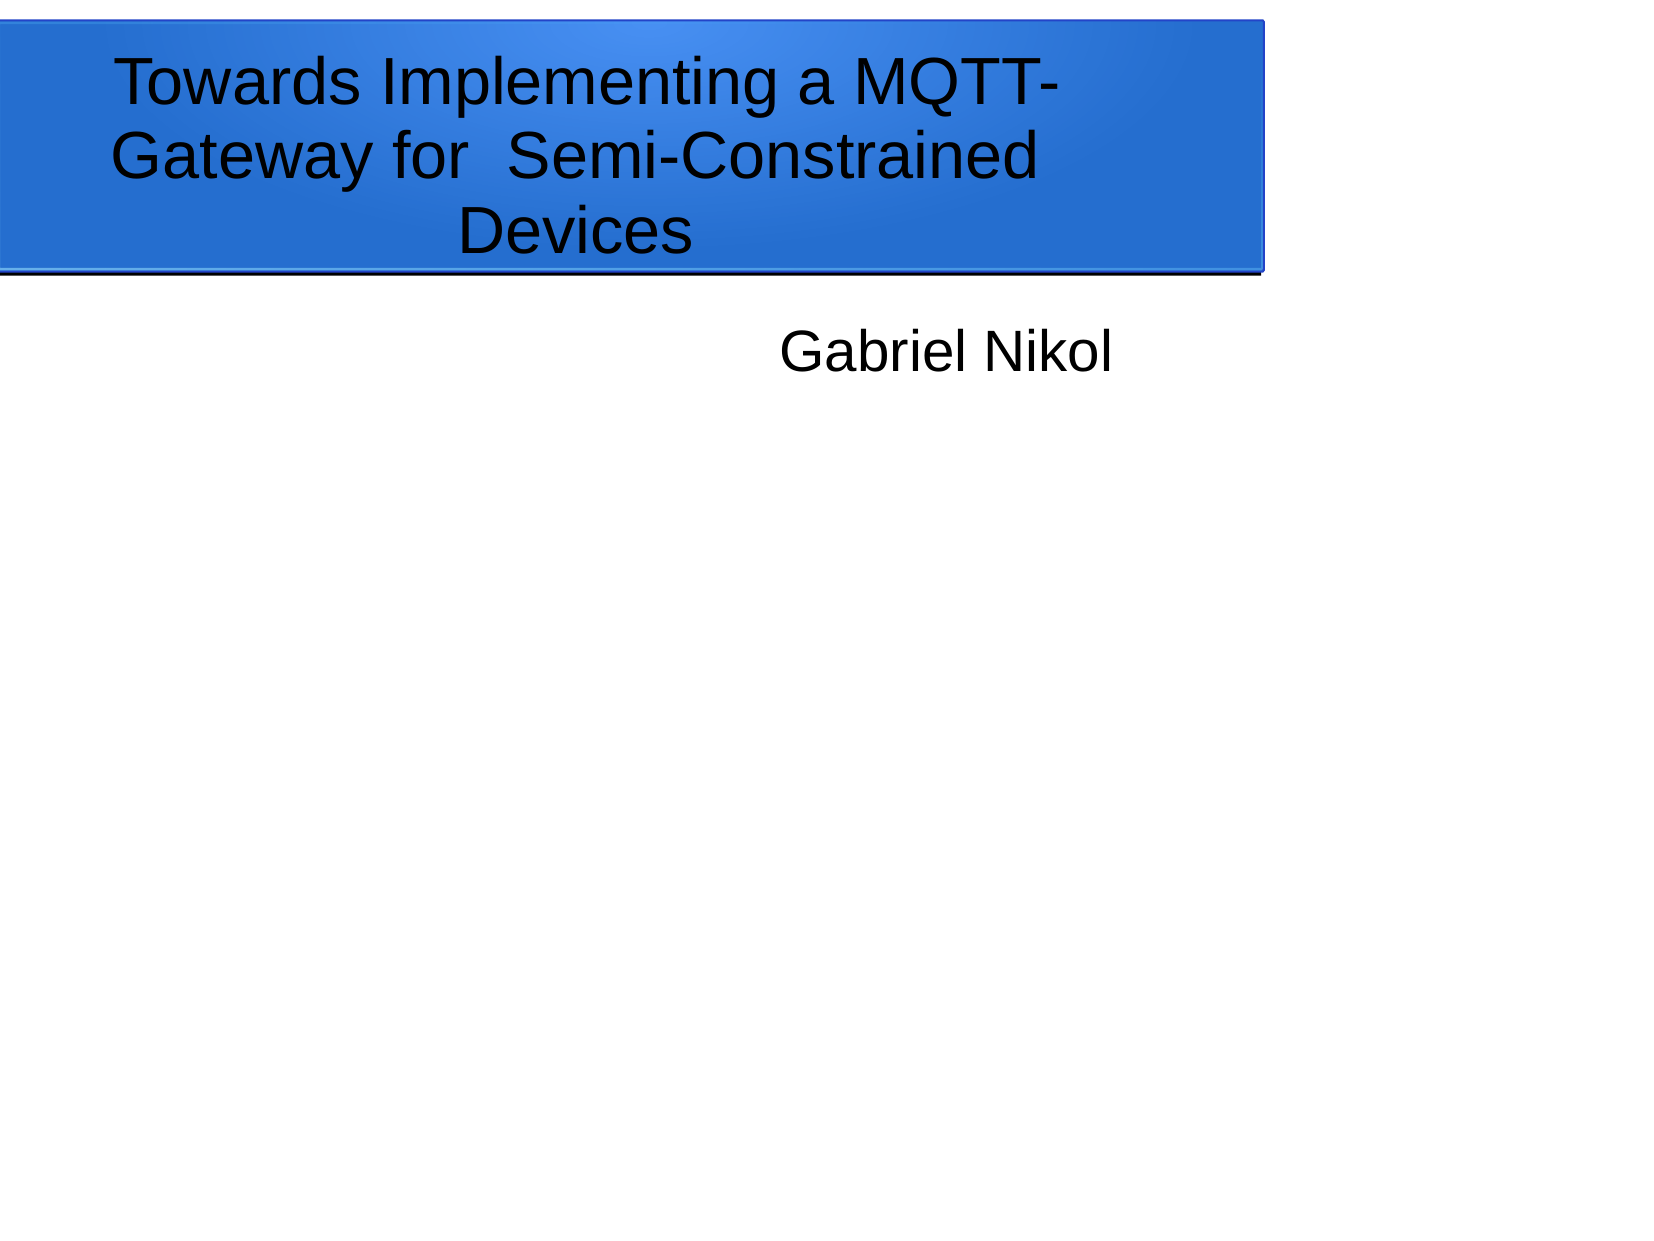

# Towards Implementing a MQTT-Gateway for Semi-Constrained Devices
Gabriel Nikol